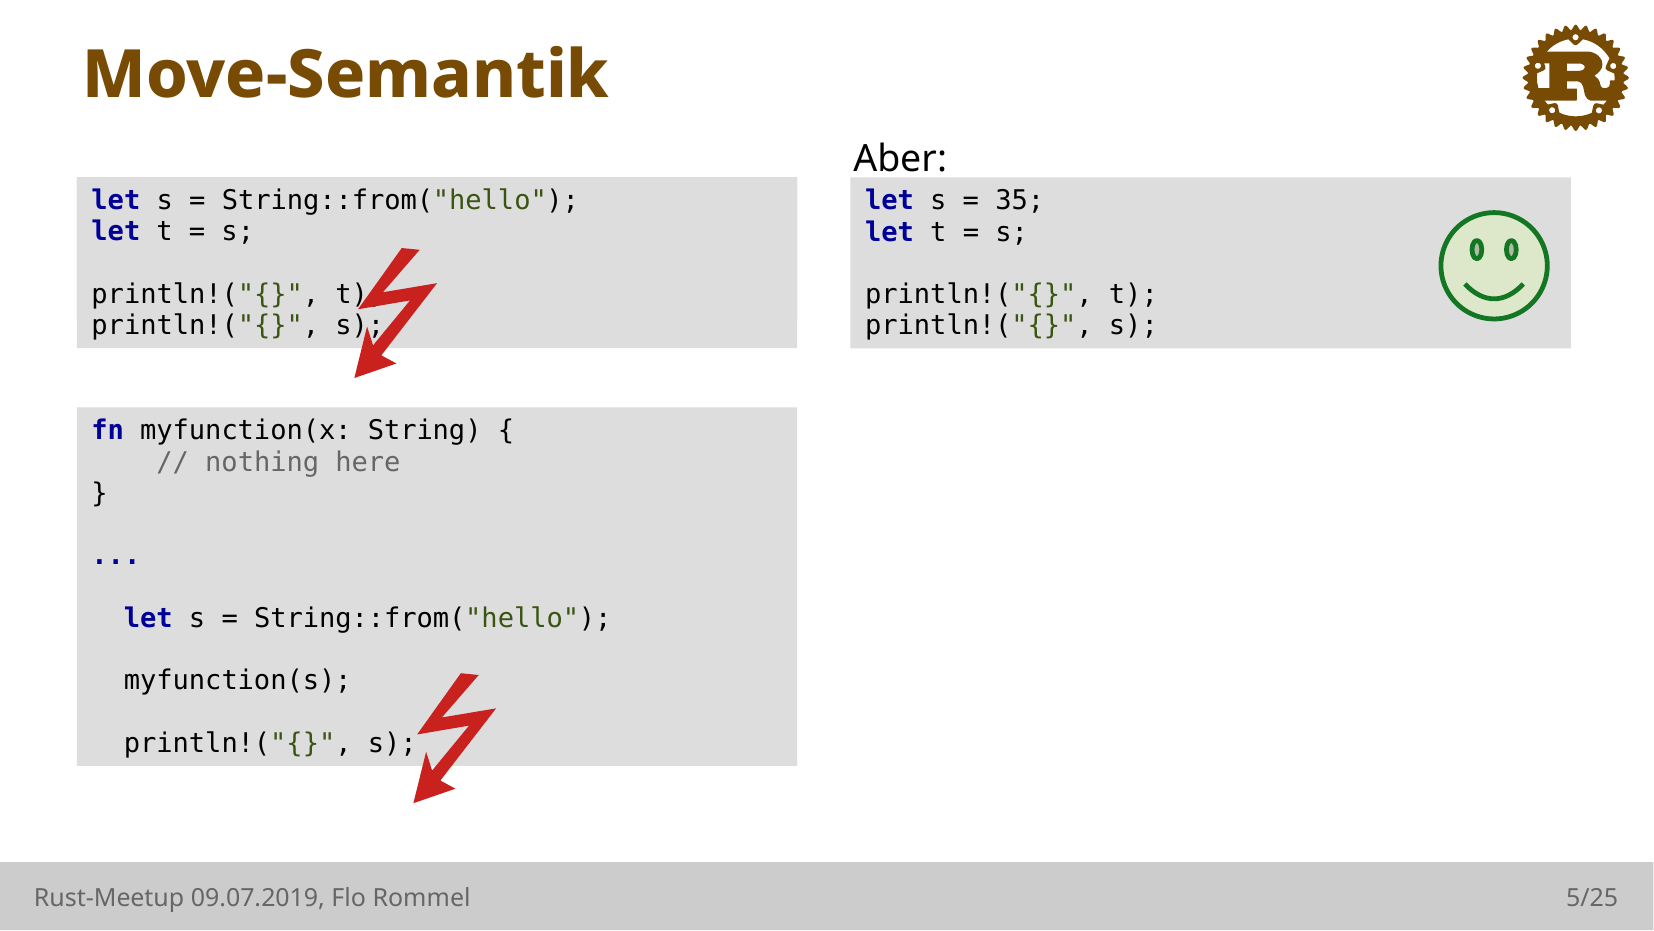

# Move-Semantik
Aber:
let s = String::from("hello");
let t = s;
println!("{}", t);
let s = String::from("hello");
let t = s;
println!("{}", t);
println!("{}", s);
let s = 35;
let t = s;
println!("{}", t);
println!("{}", s);
fn myfunction(x: String) {
 // nothing here
}
...
 let s = String::from("hello");
 myfunction(s);
 println!("{}", s);
Rust-Meetup 09.07.2019, Flo Rommel
5